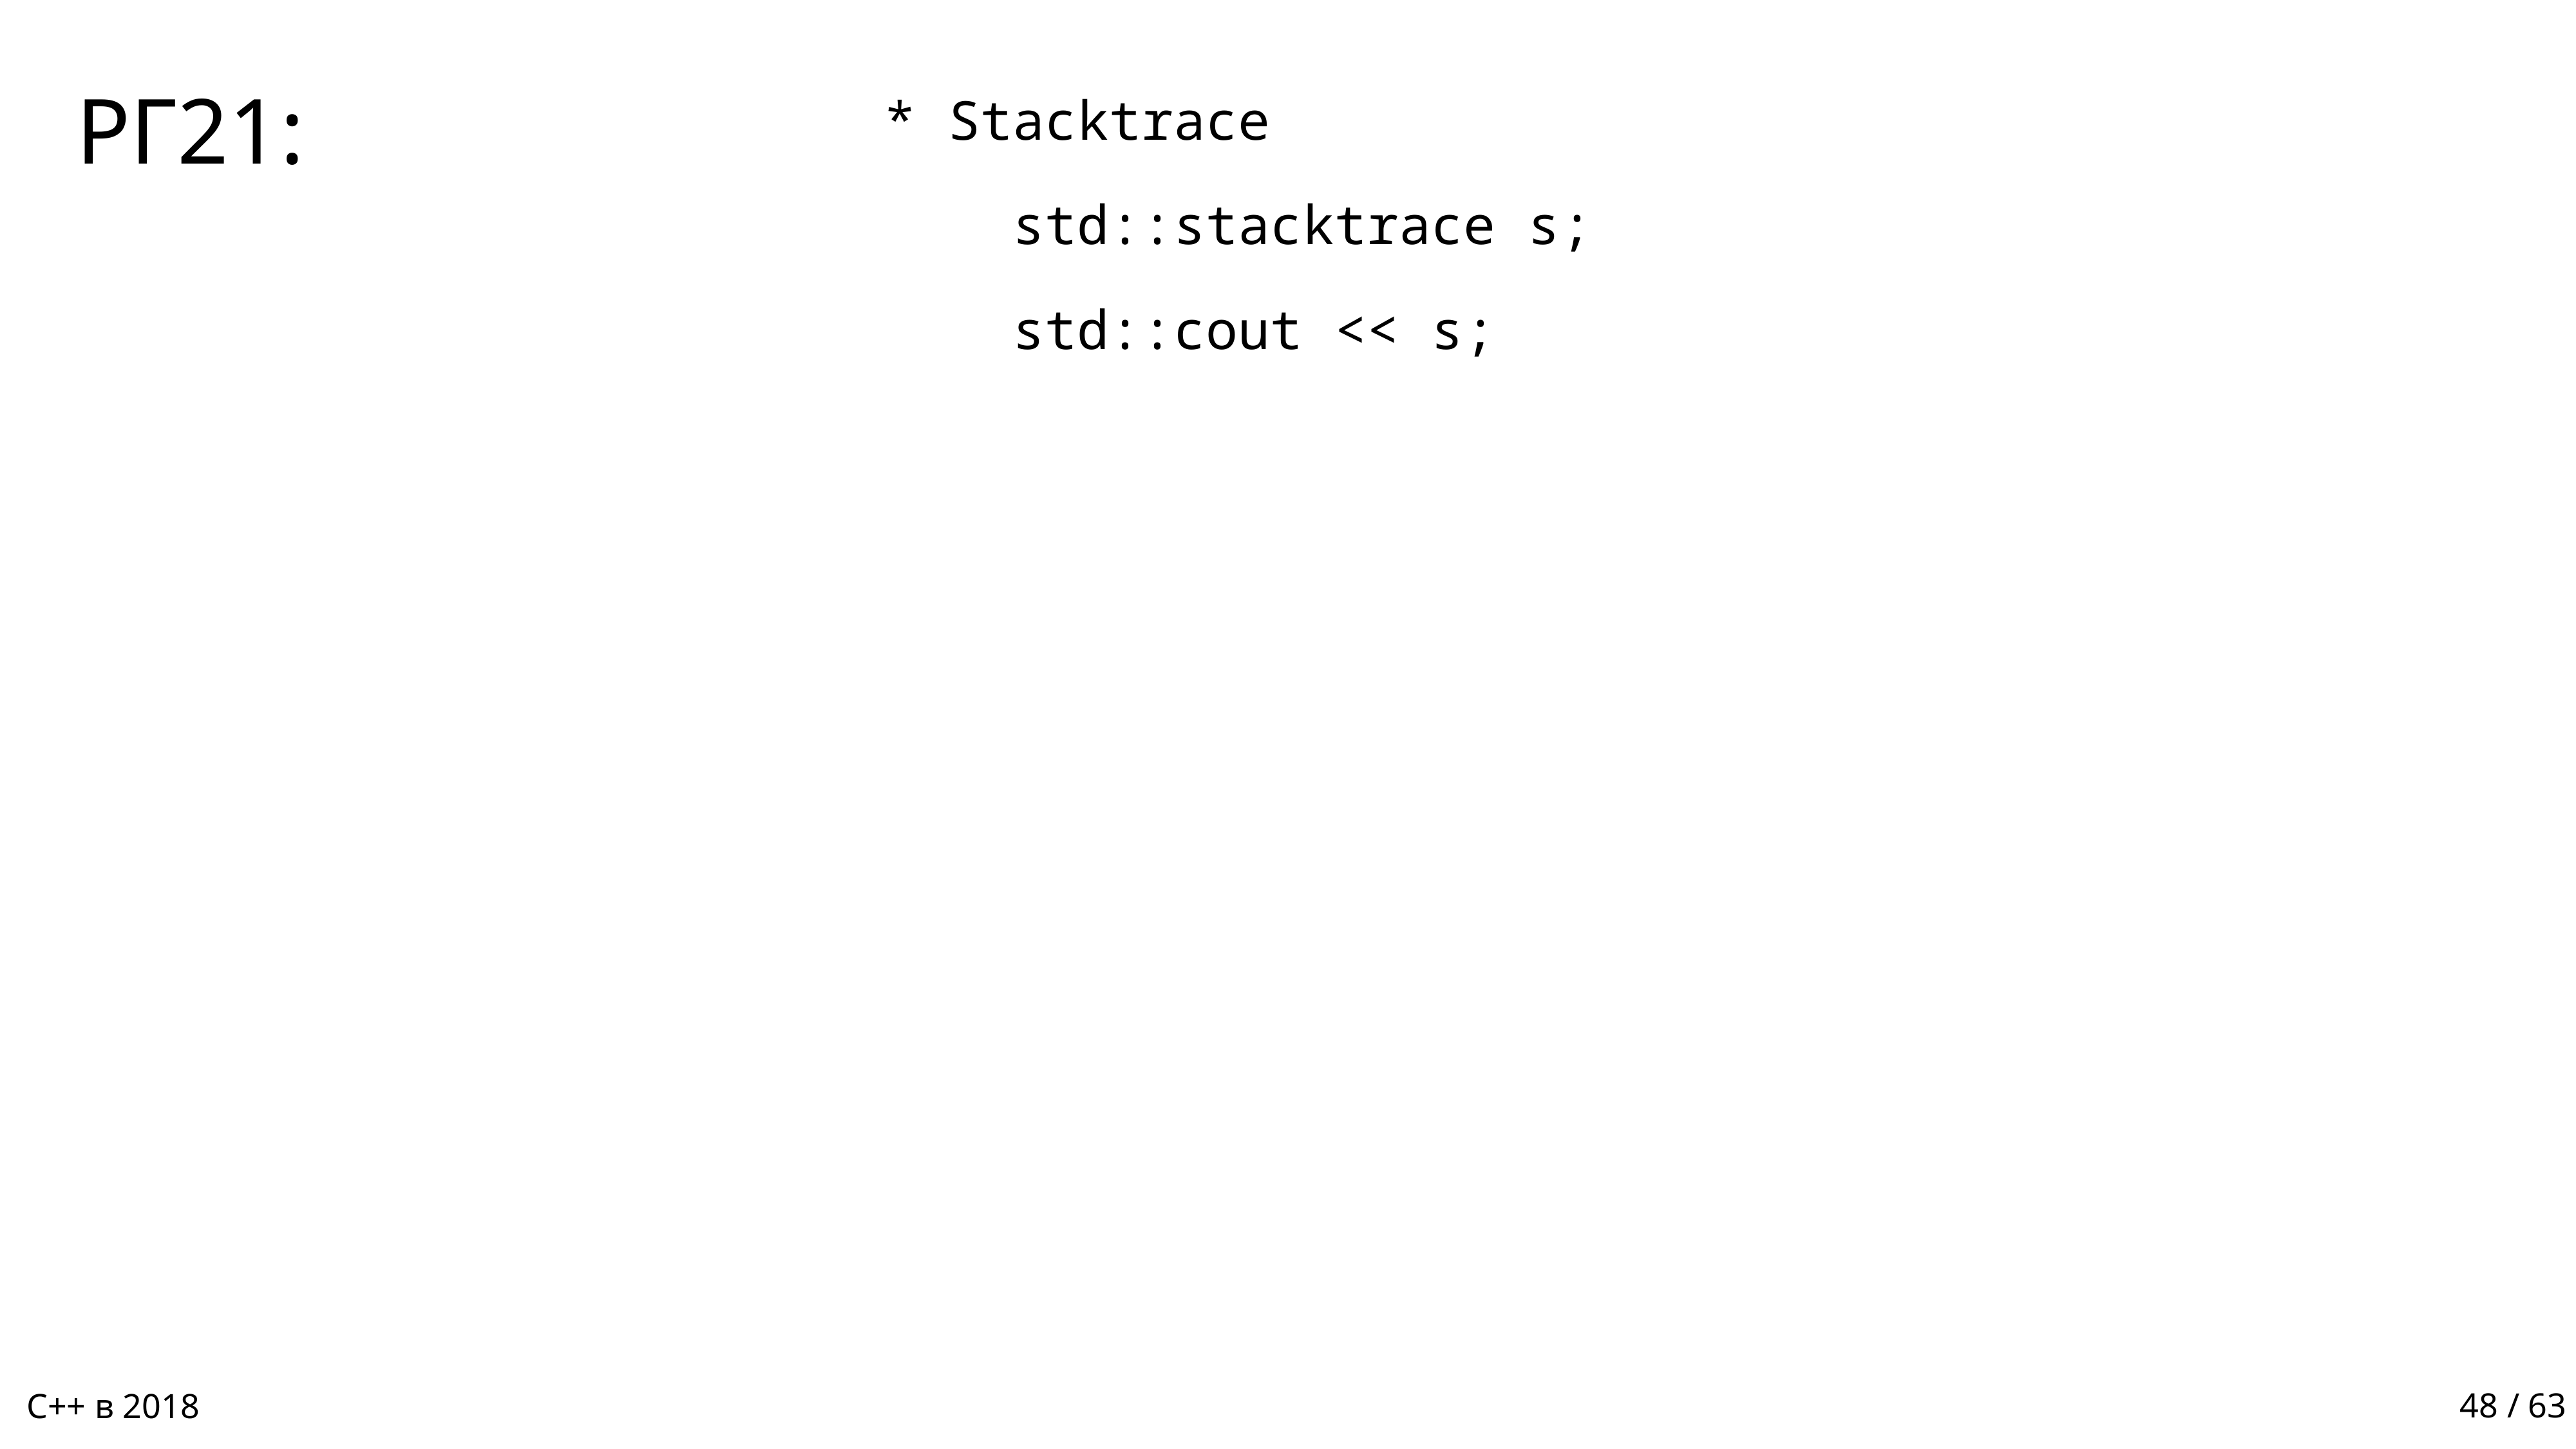

# РГ21:
* Stacktrace
 std::stacktrace s;
 std::cout << s;
C++ в 2018